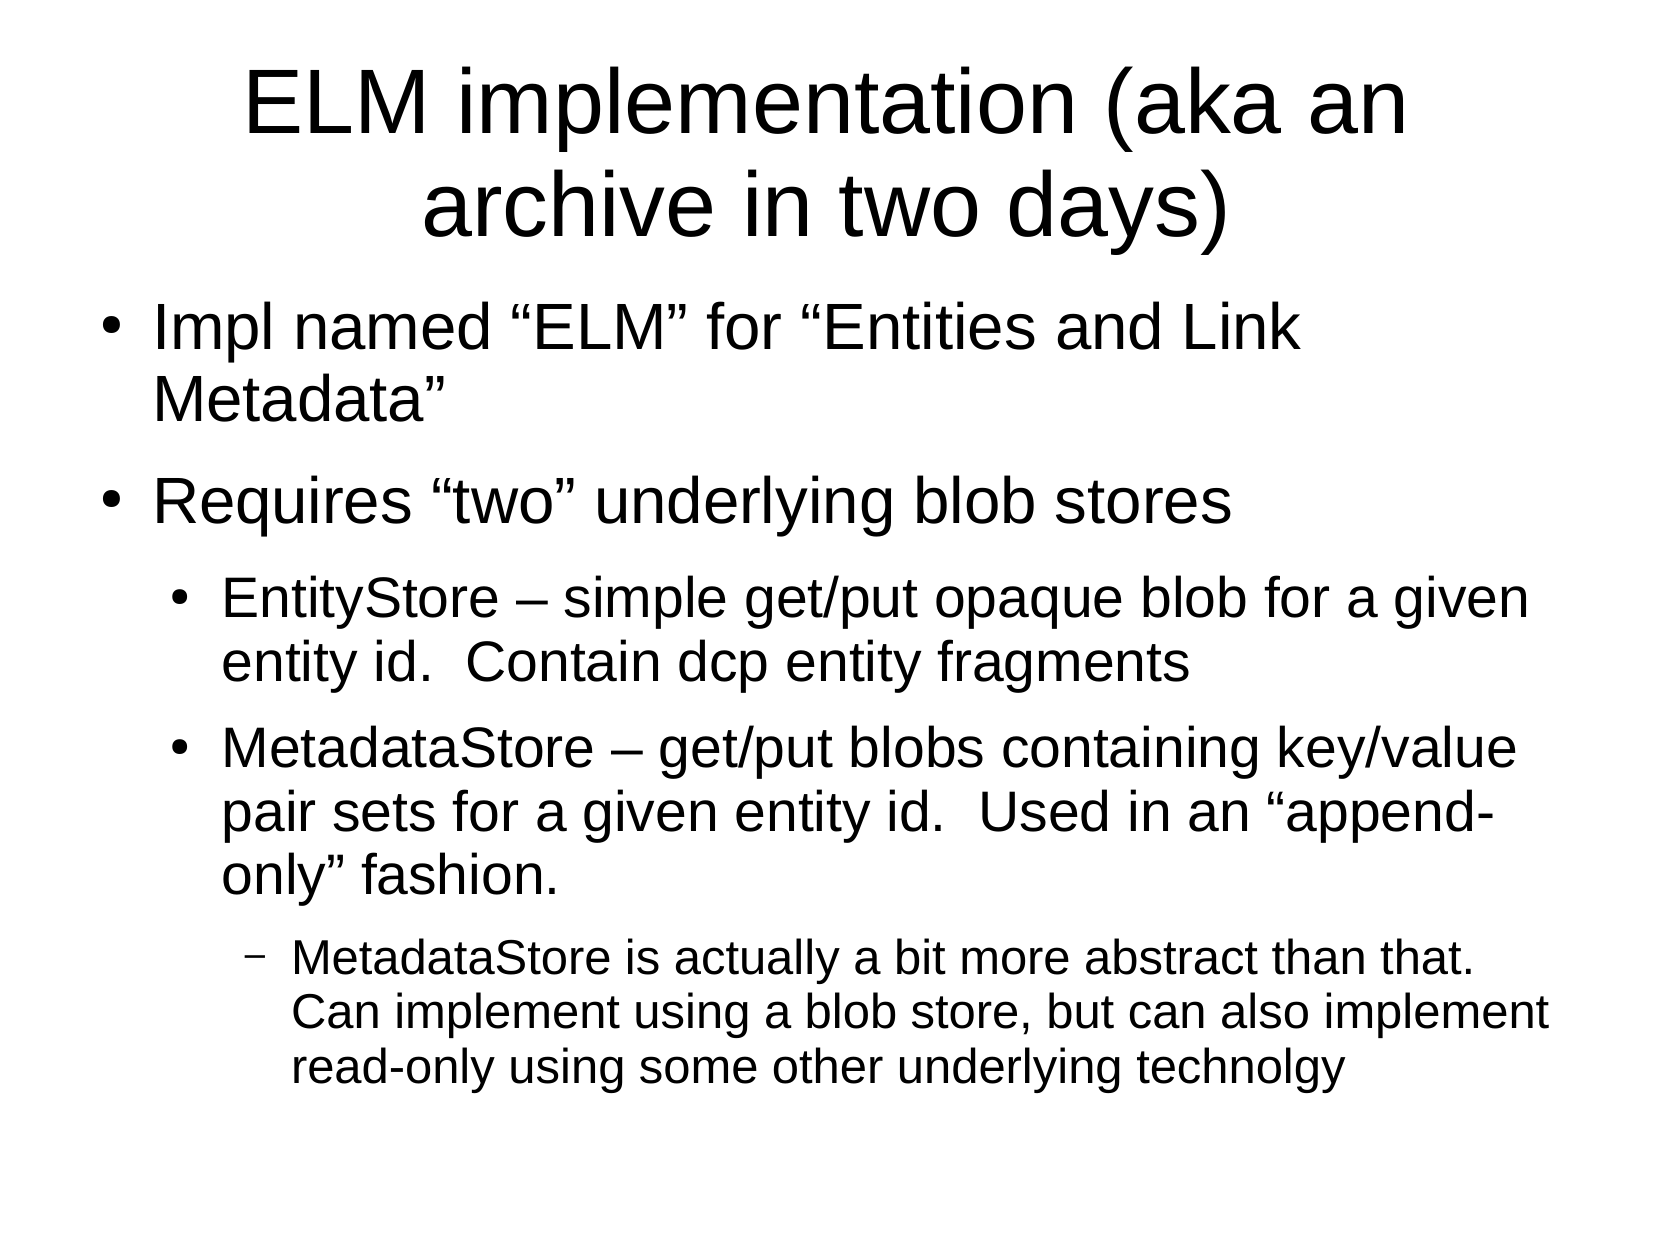

# ELM implementation (aka an archive in two days)
Impl named “ELM” for “Entities and Link Metadata”
Requires “two” underlying blob stores
EntityStore – simple get/put opaque blob for a given entity id. Contain dcp entity fragments
MetadataStore – get/put blobs containing key/value pair sets for a given entity id. Used in an “append-only” fashion.
MetadataStore is actually a bit more abstract than that. Can implement using a blob store, but can also implement read-only using some other underlying technolgy